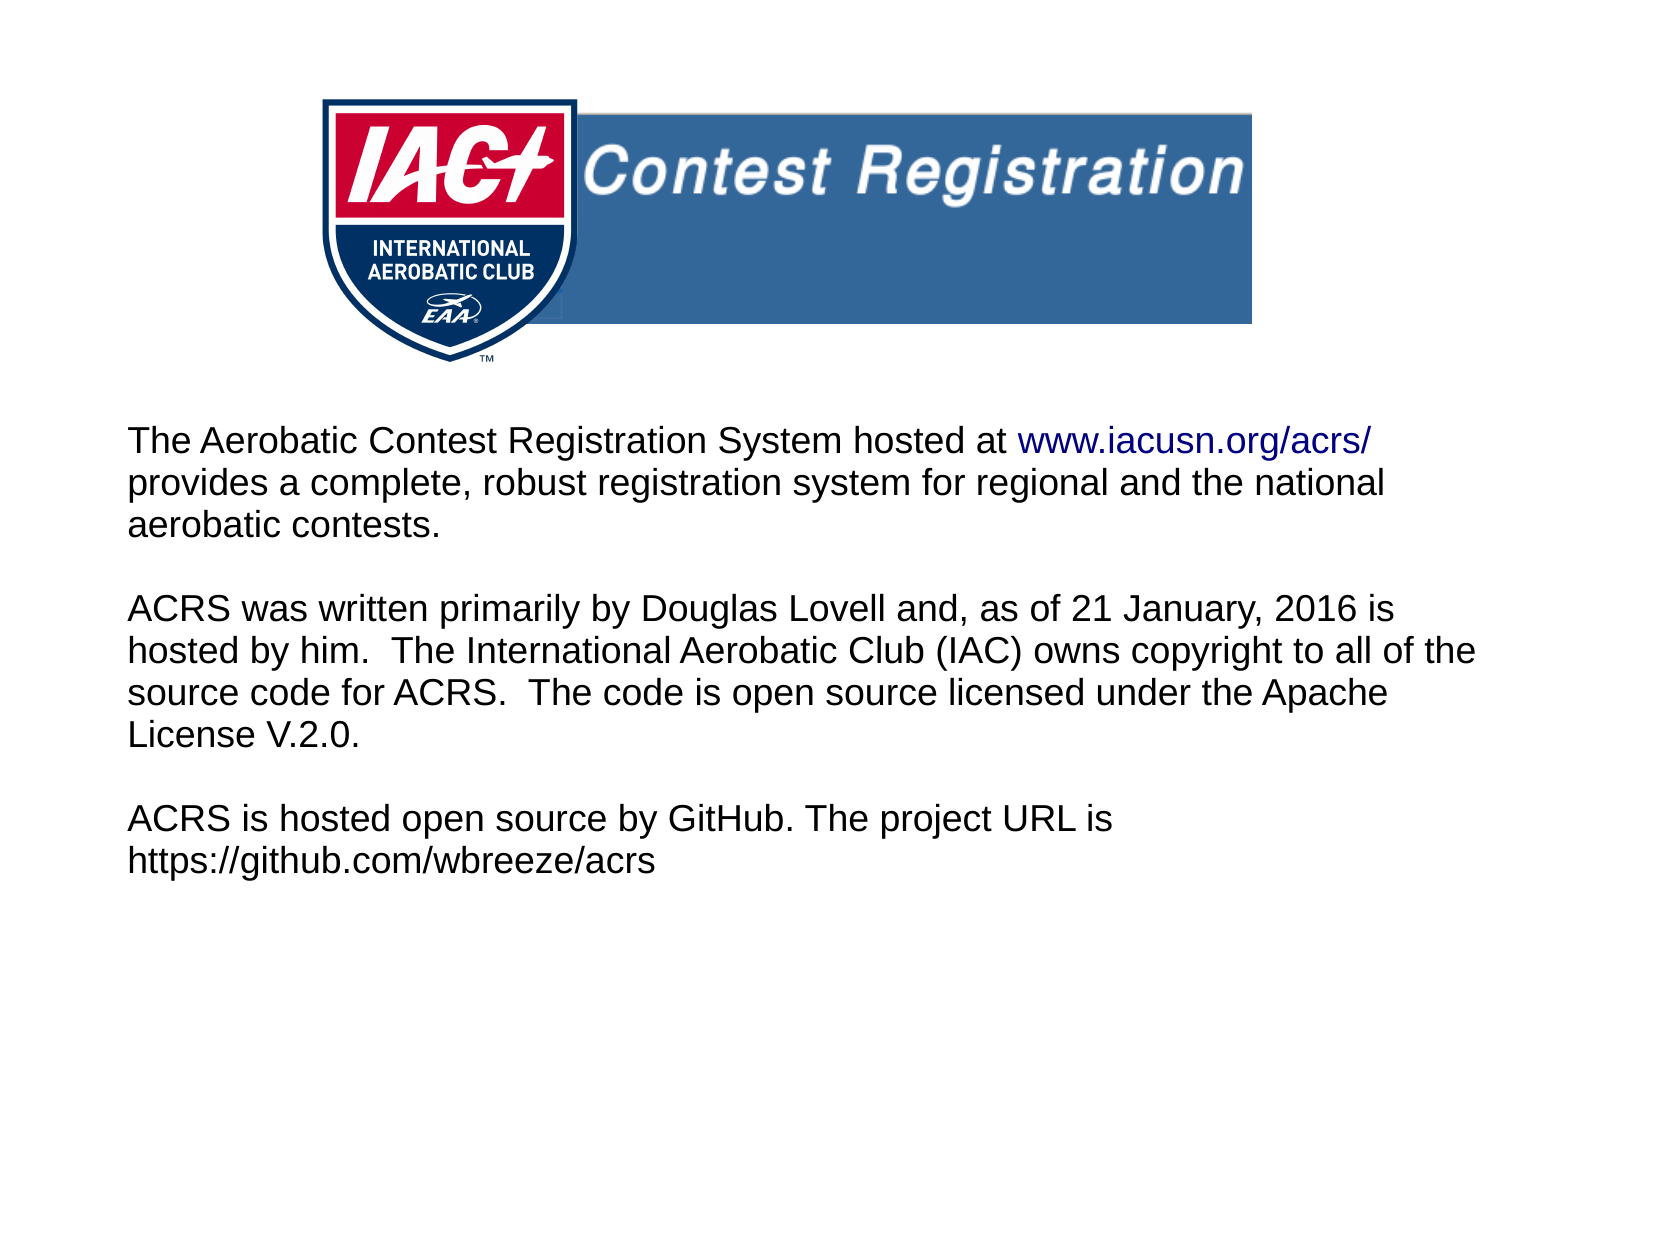

The Aerobatic Contest Registration System hosted at www.iacusn.org/acrs/ provides a complete, robust registration system for regional and the national aerobatic contests.
ACRS was written primarily by Douglas Lovell and, as of 21 January, 2016 is hosted by him. The International Aerobatic Club (IAC) owns copyright to all of the source code for ACRS. The code is open source licensed under the Apache License V.2.0.
ACRS is hosted open source by GitHub. The project URL is https://github.com/wbreeze/acrs